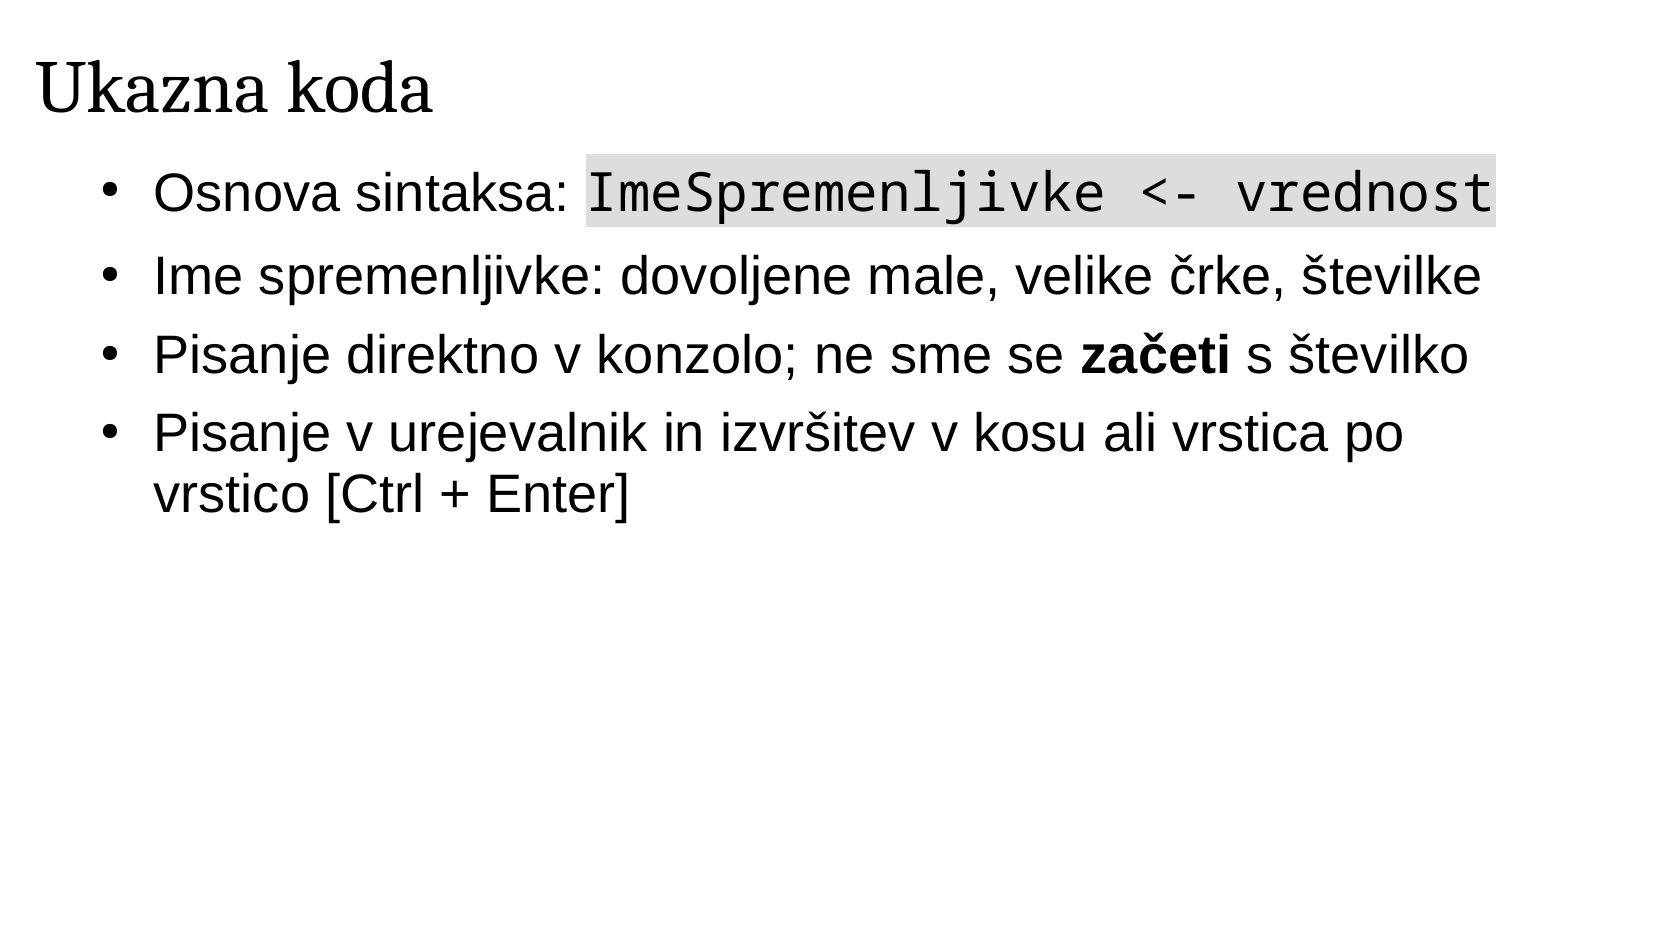

# Ukazna koda
Osnova sintaksa: ImeSpremenljivke <- vrednost
Ime spremenljivke: dovoljene male, velike črke, številke
Pisanje direktno v konzolo; ne sme se začeti s številko
Pisanje v urejevalnik in izvršitev v kosu ali vrstica po vrstico [Ctrl + Enter]